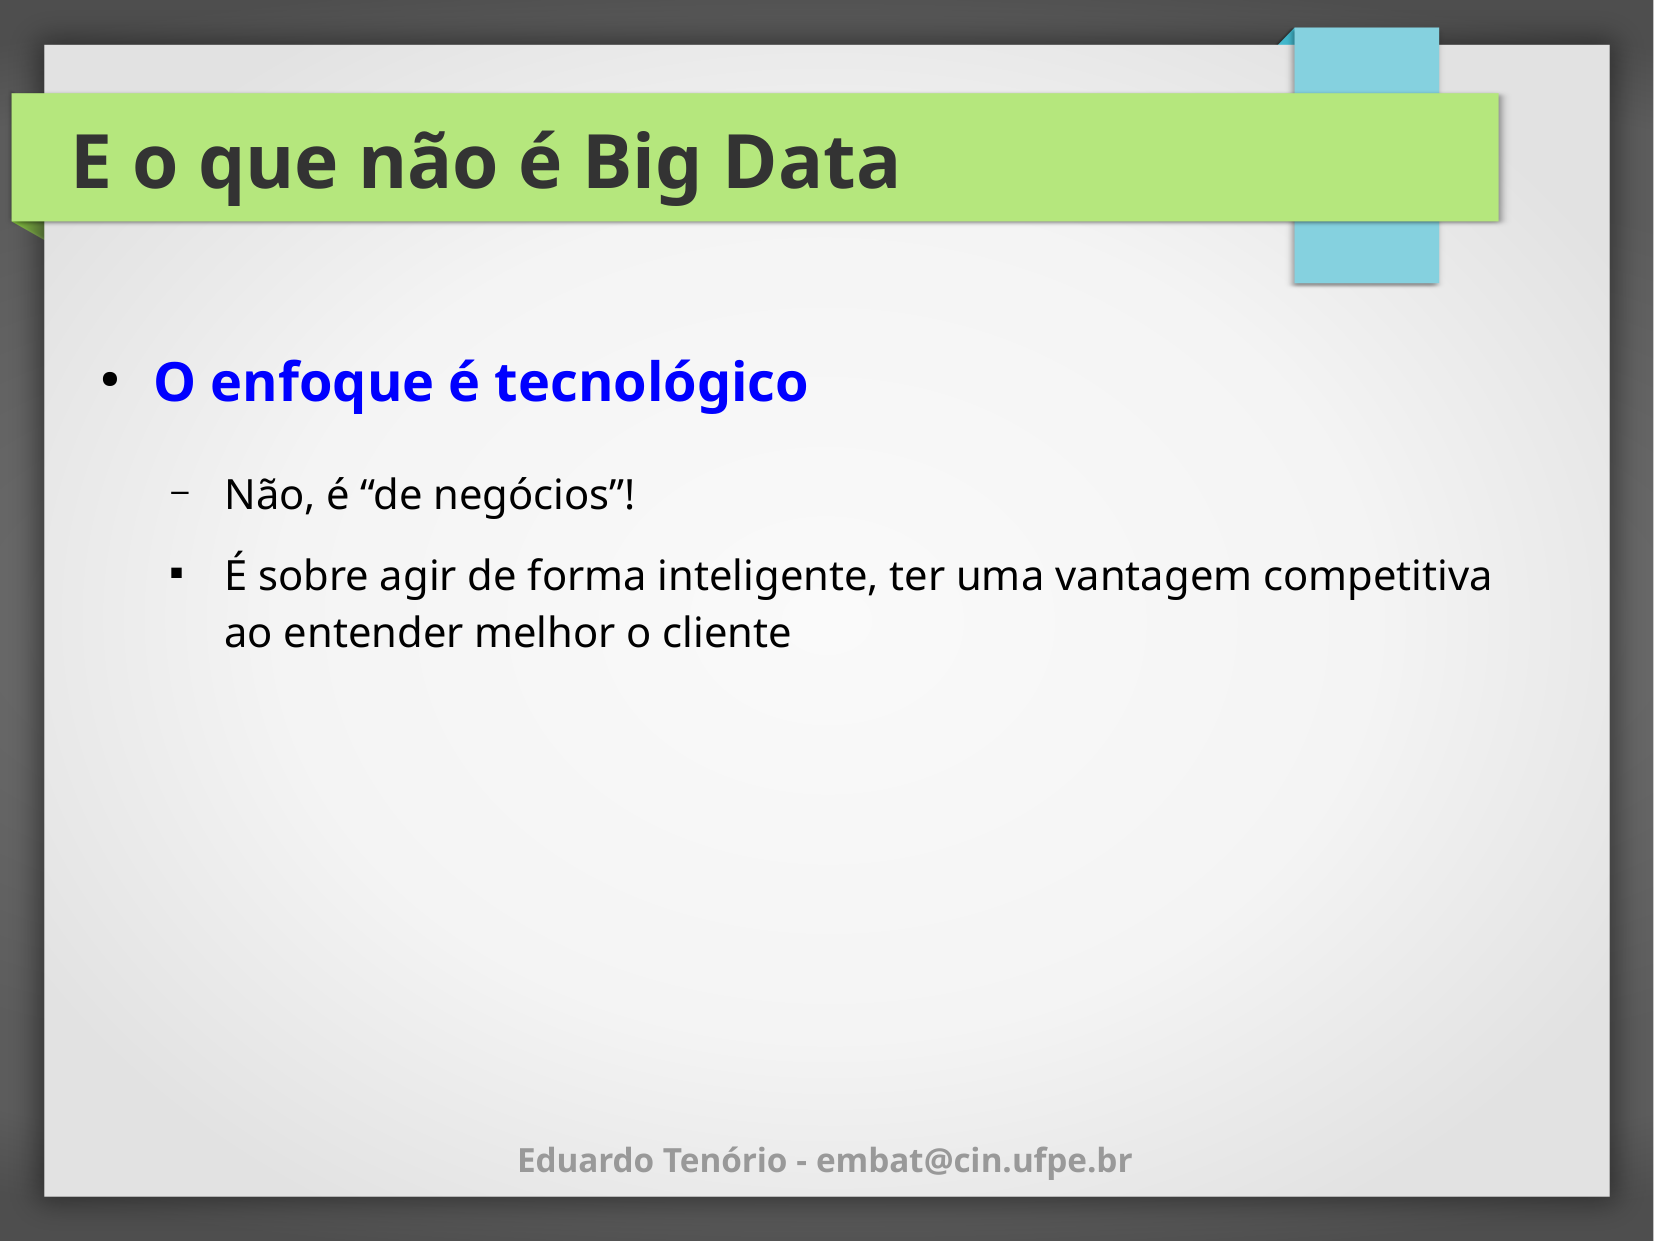

# E o que não é Big Data
O enfoque é tecnológico
Não, é “de negócios”!
É sobre agir de forma inteligente, ter uma vantagem competitiva ao entender melhor o cliente
Eduardo Tenório - embat@cin.ufpe.br